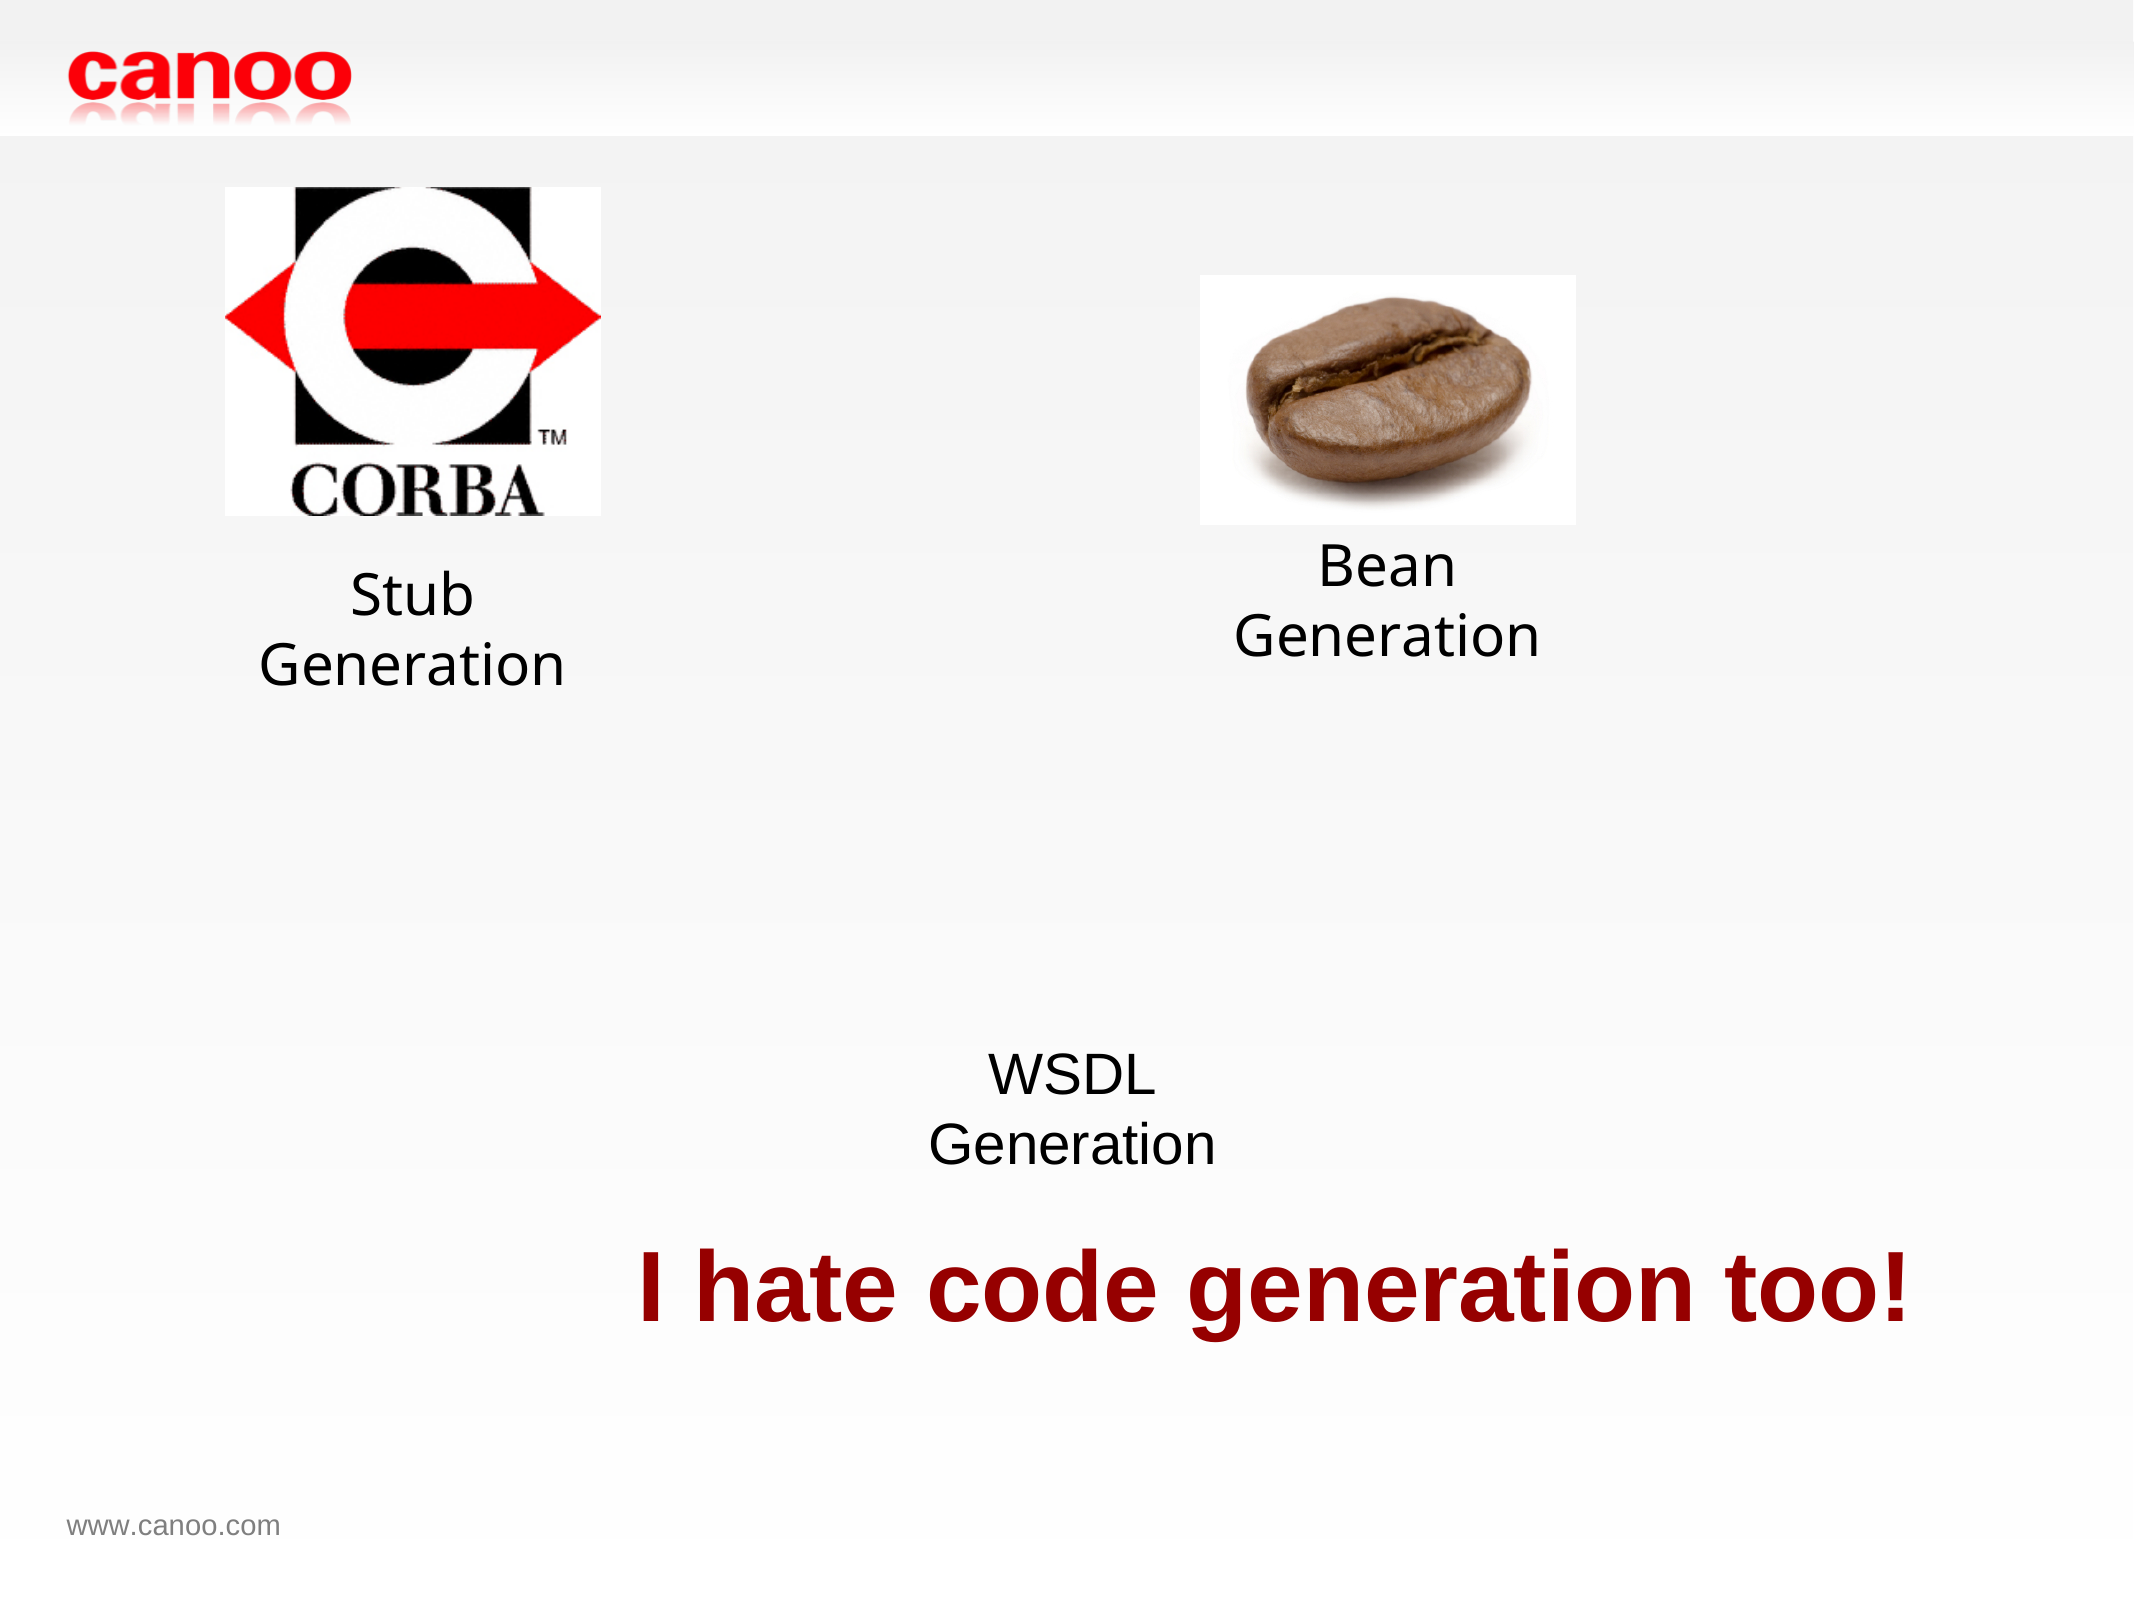

Stub
Generation
Bean
Generation
WSDL
Generation
# I hate code generation too!